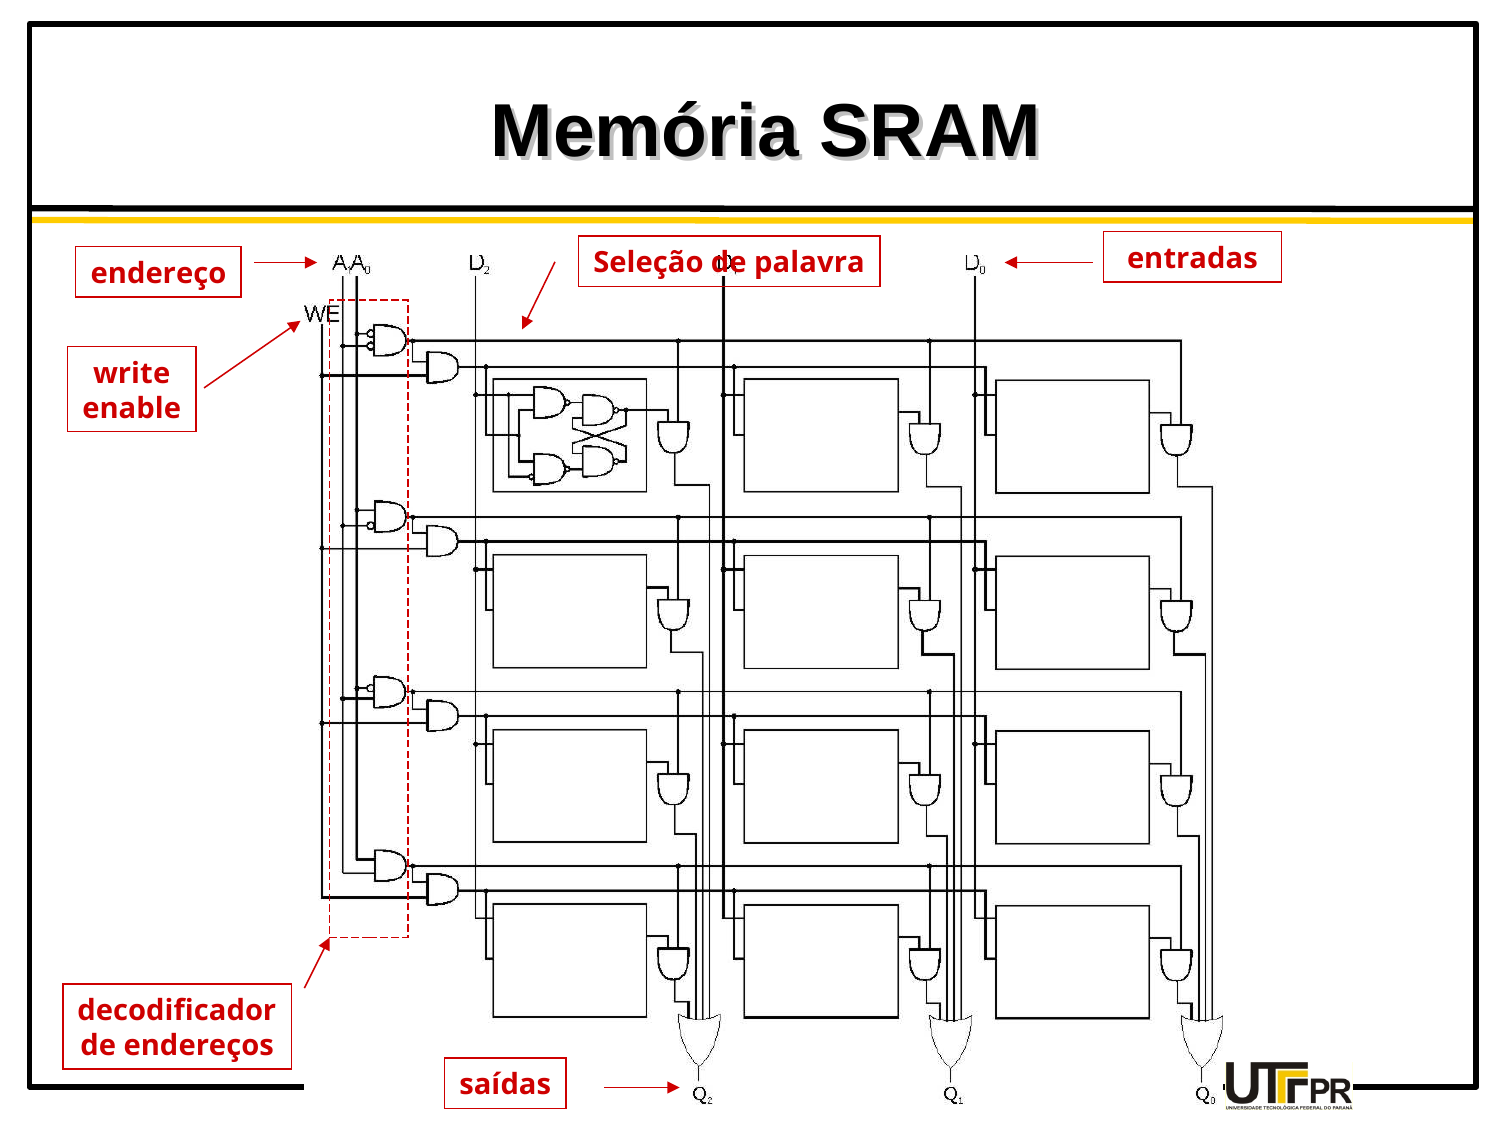

Memória SRAM
entradas
Seleção de palavra
endereço
write
enable
decodificador
de endereços
saídas